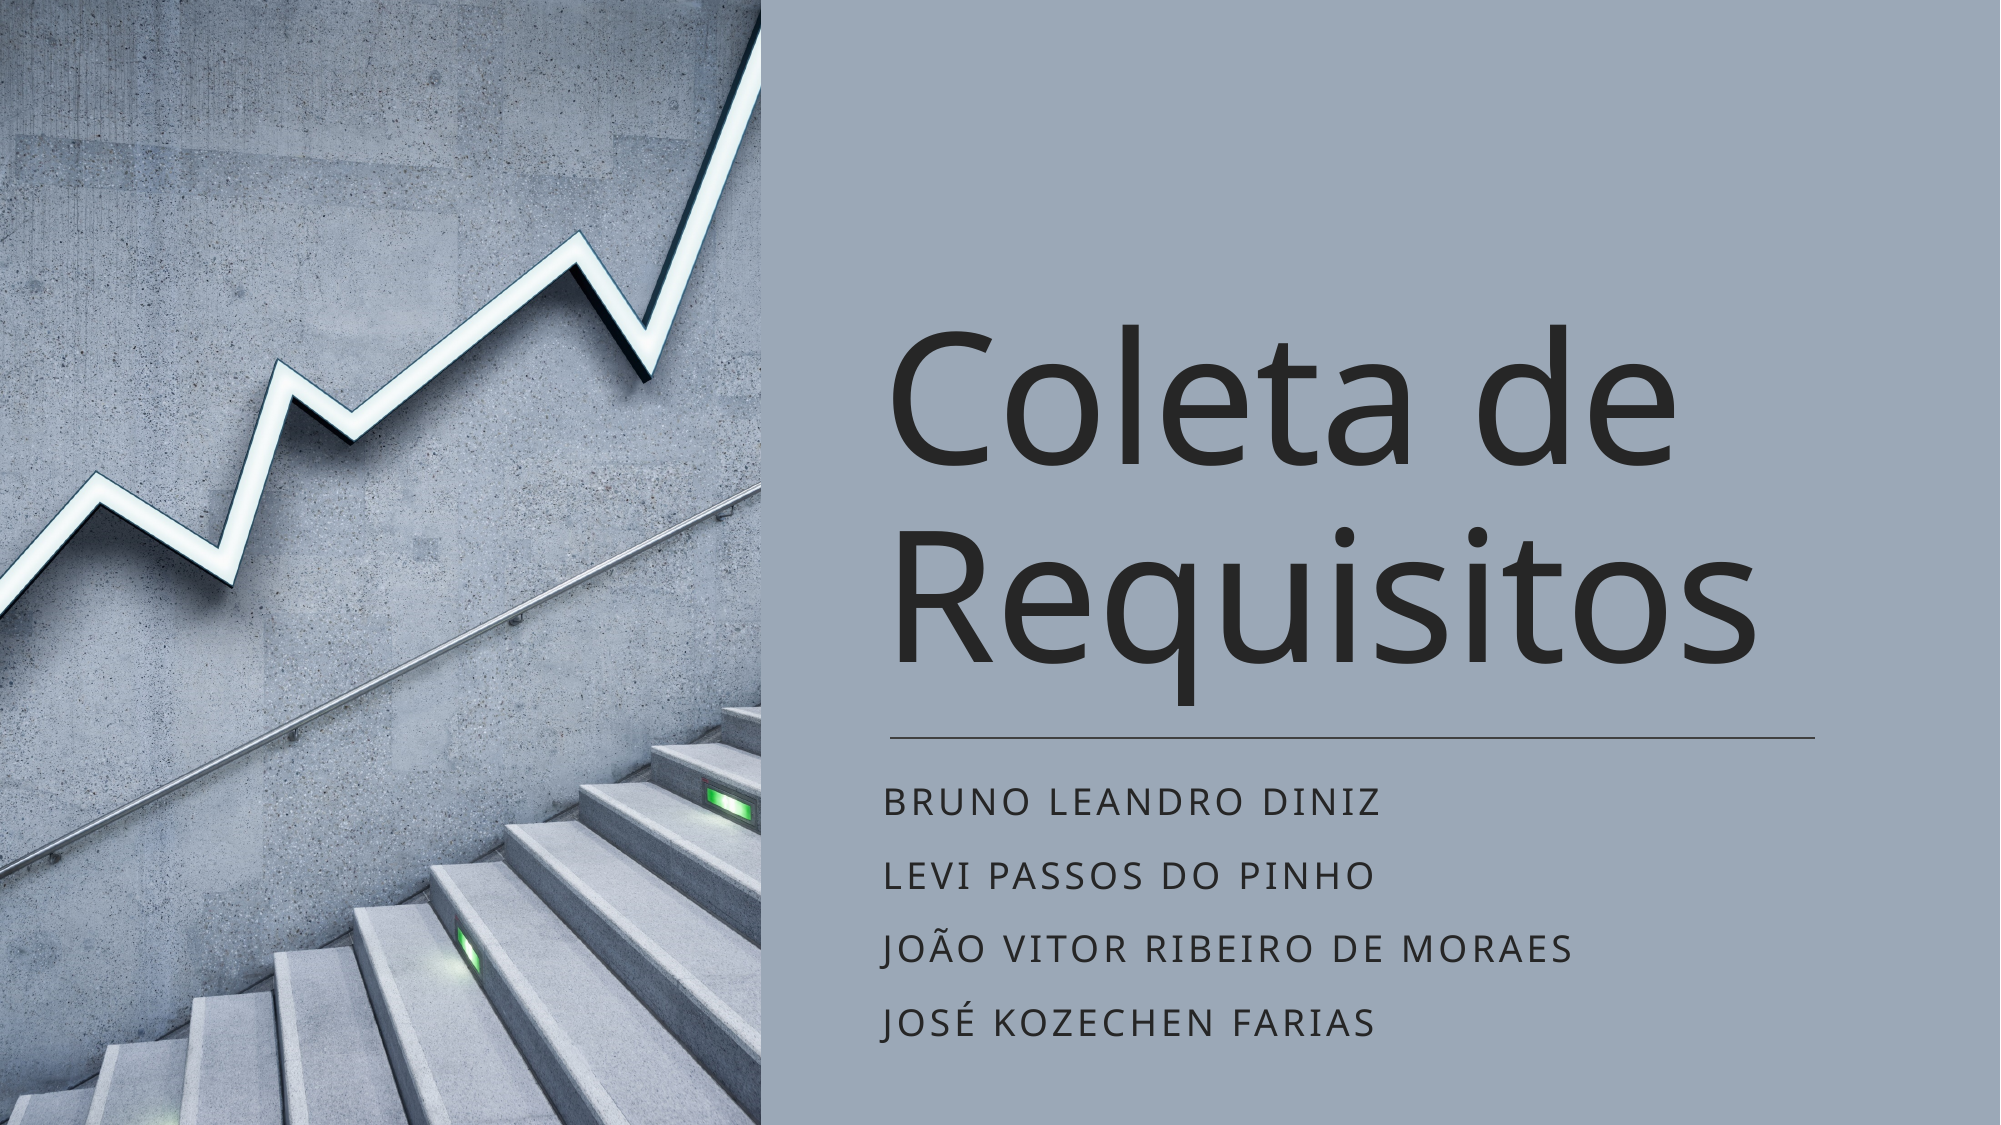

# Coleta de Requisitos
Bruno Leandro Diniz
Levi PASSOS DO PINHO
João Vitor Ribeiro de Moraes
José Kozechen FARIAS